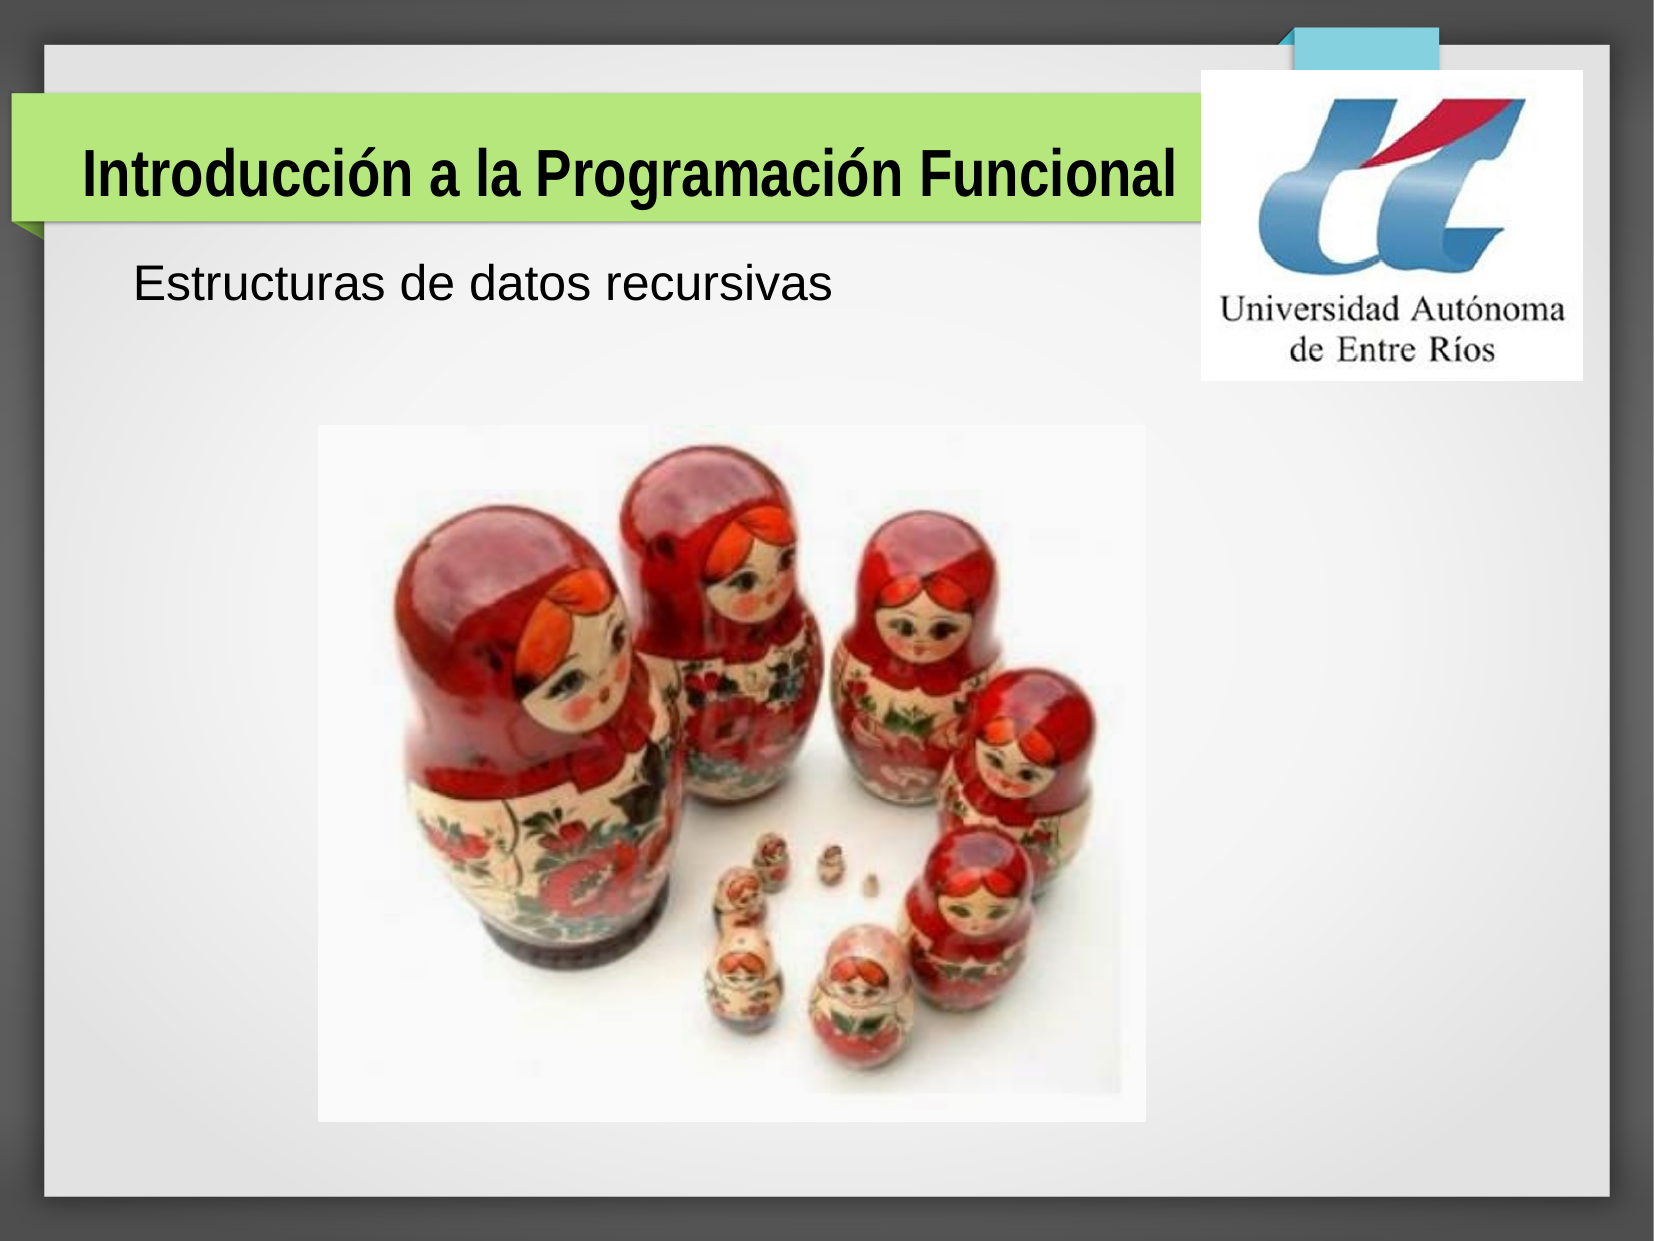

# Introducción a la Programación Funcional
Estructuras de datos recursivas